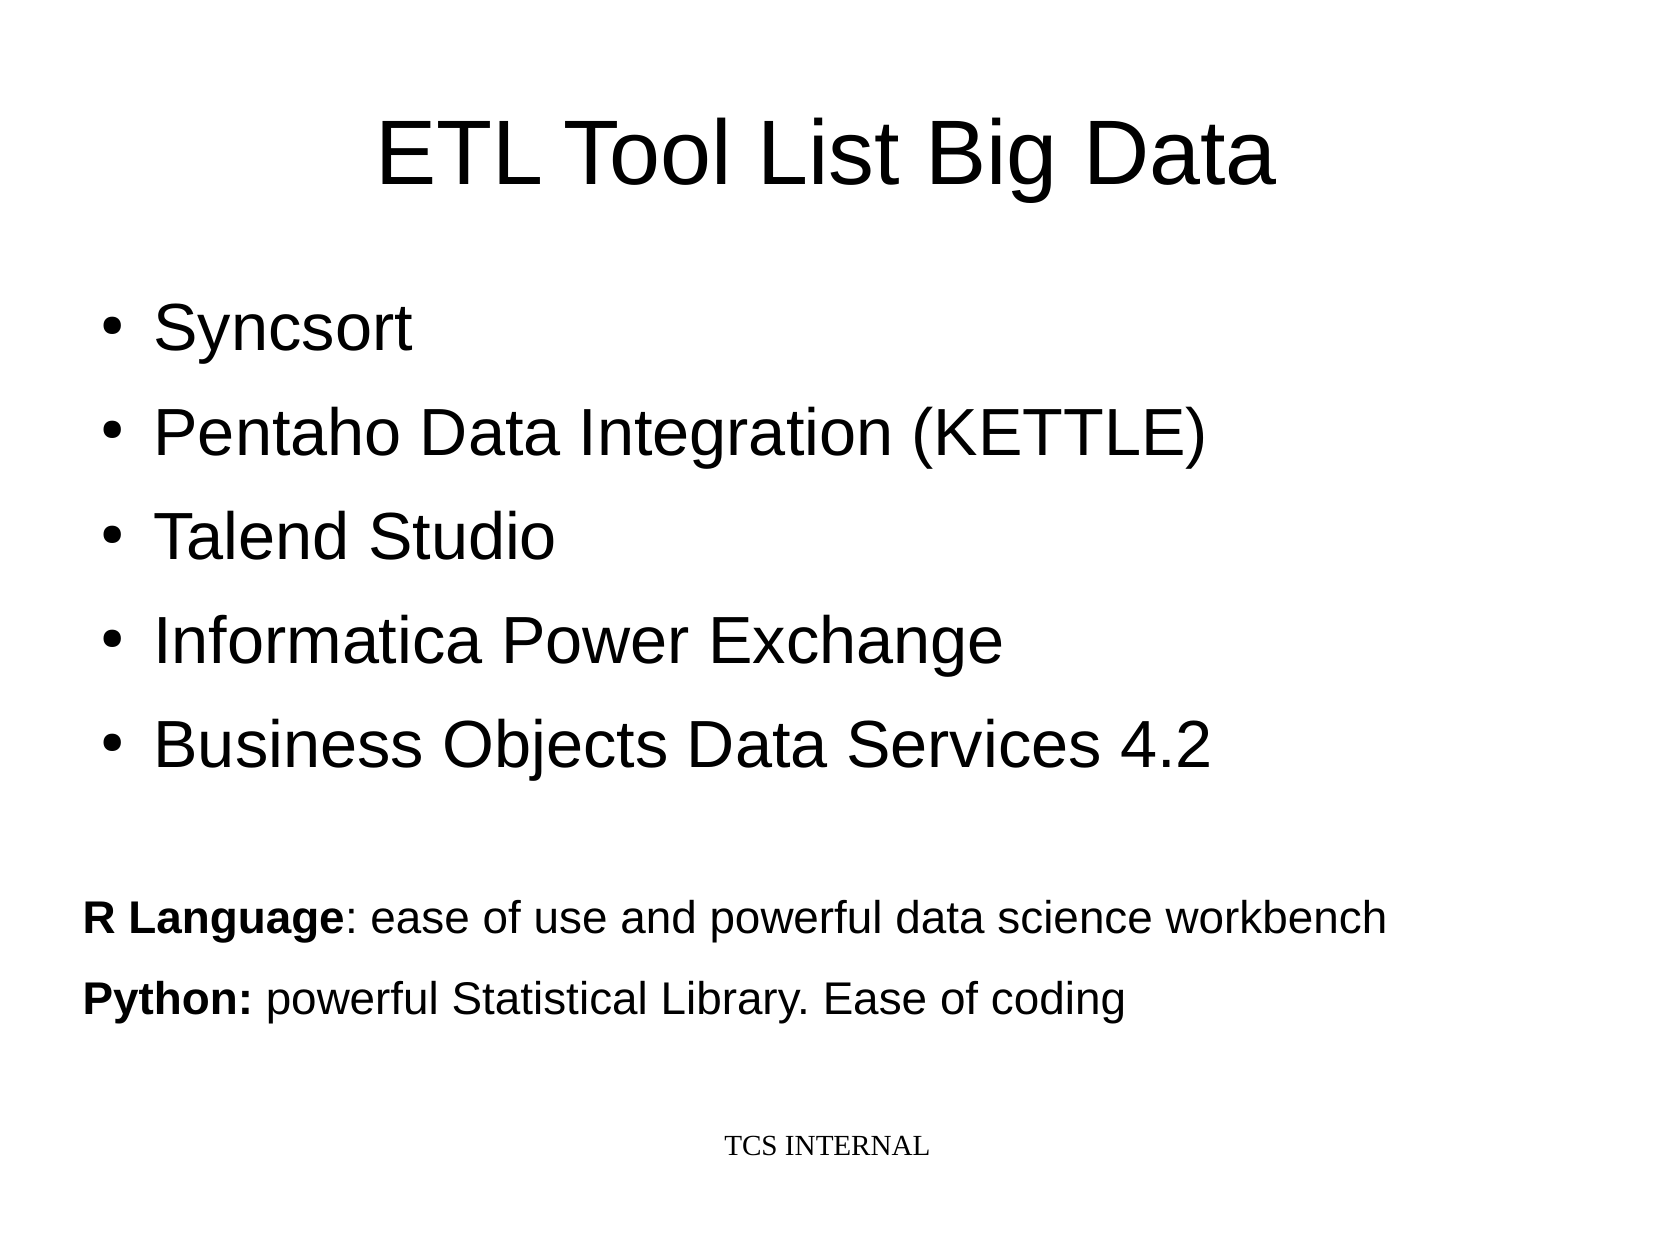

# ETL Tool List Big Data
Syncsort
Pentaho Data Integration (KETTLE)
Talend Studio
Informatica Power Exchange
Business Objects Data Services 4.2
R Language: ease of use and powerful data science workbench
Python: powerful Statistical Library. Ease of coding